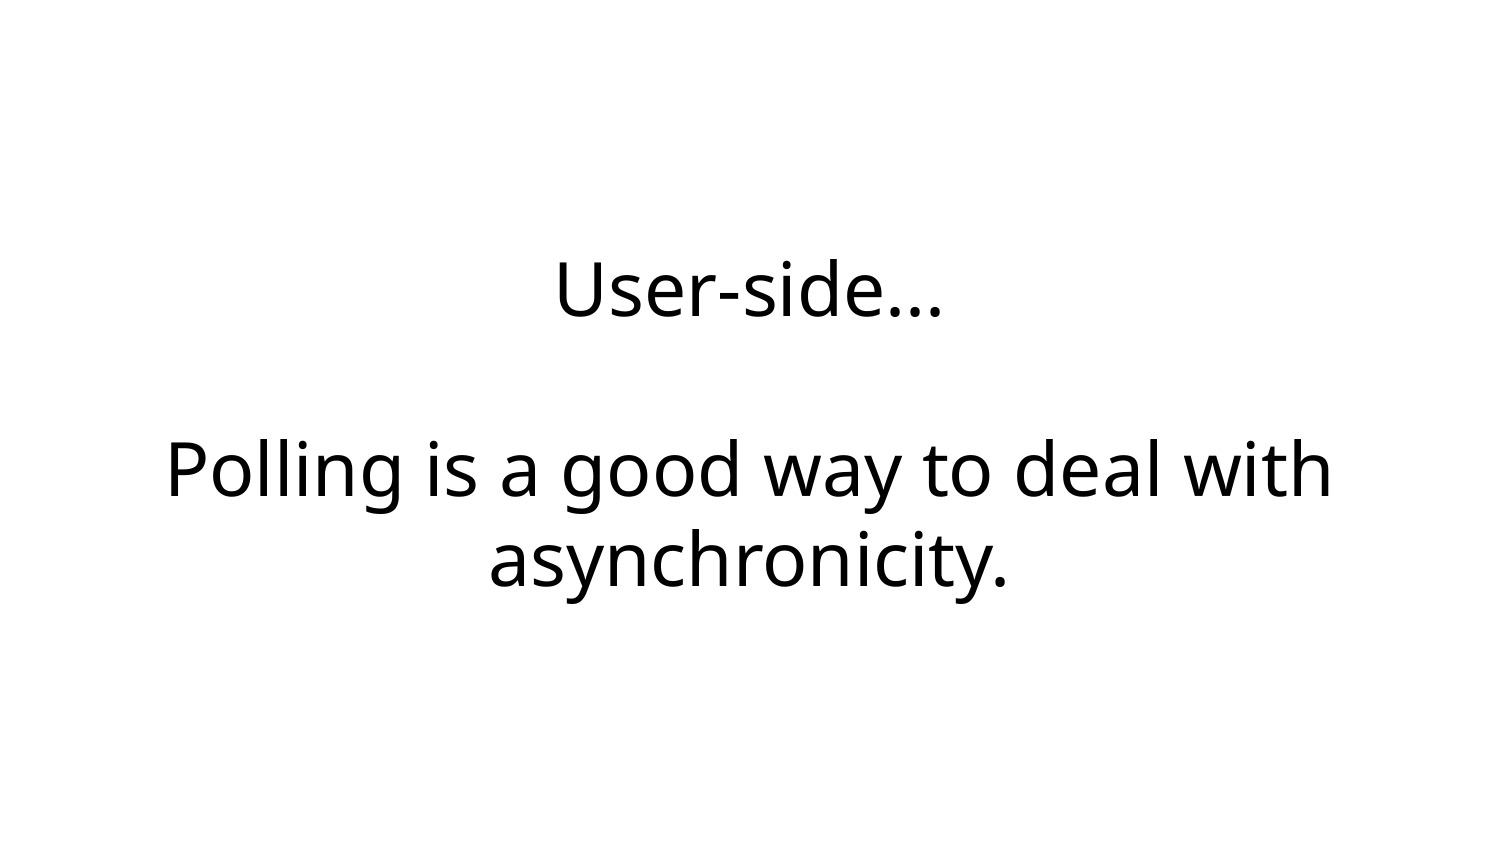

# User-side... Polling is a good way to deal with asynchronicity.